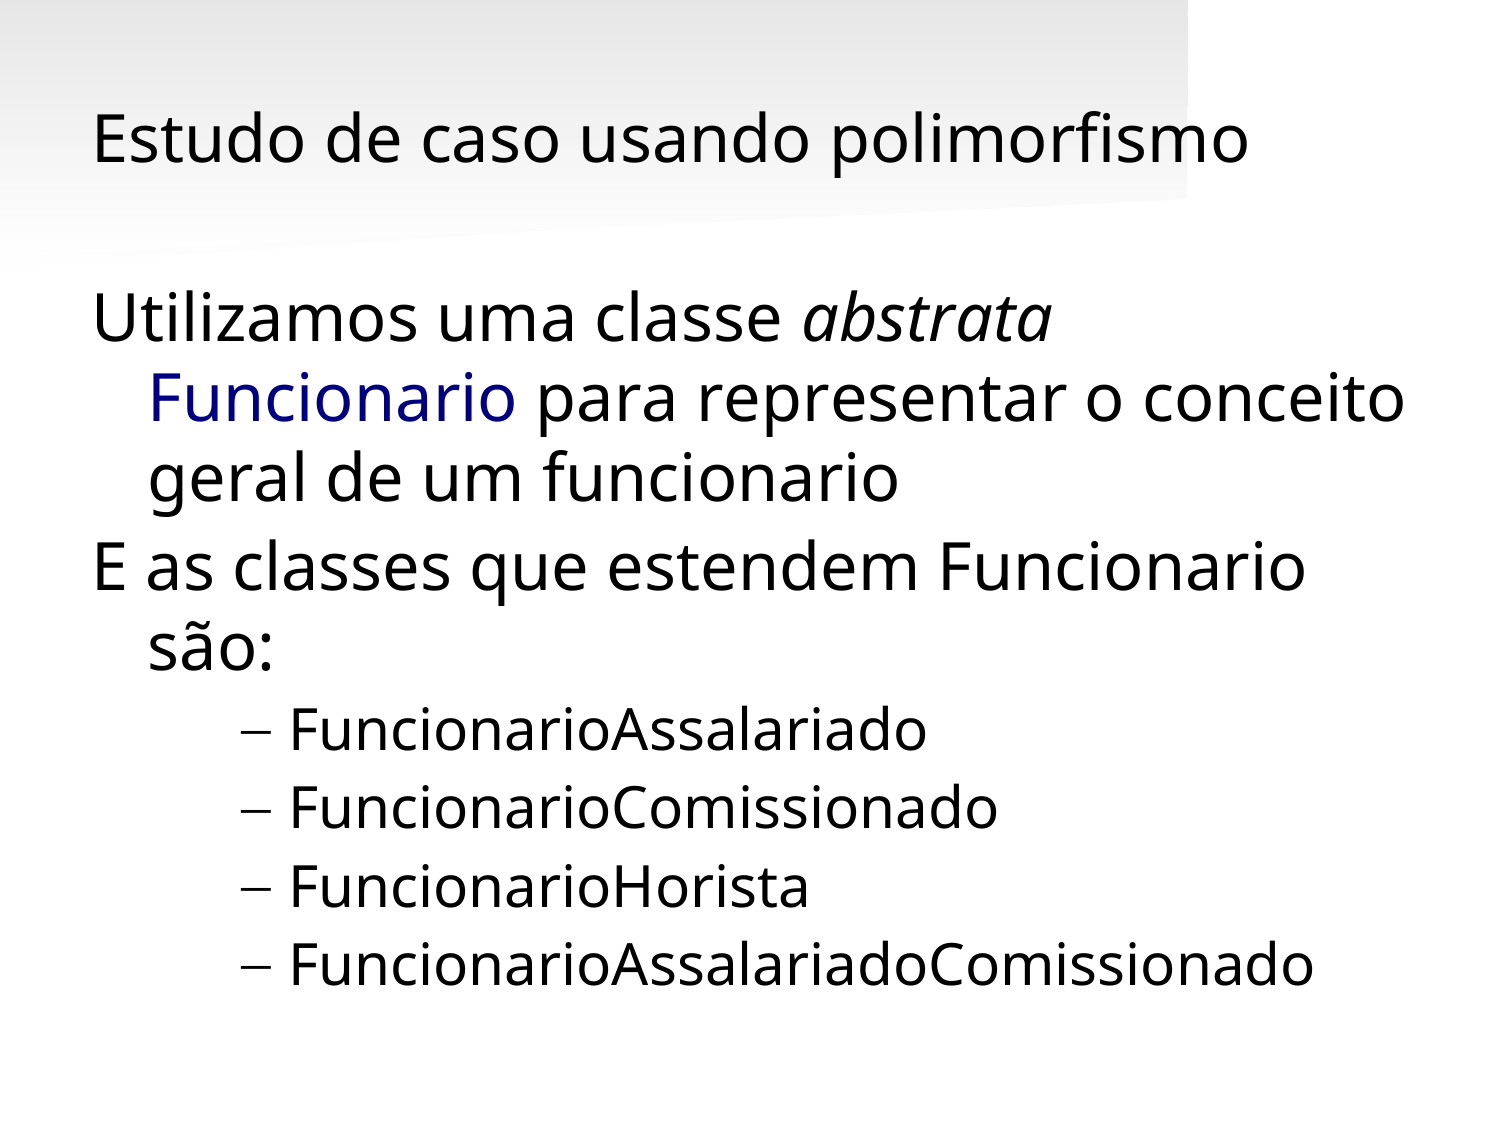

# Estudo de caso usando polimorfismo
Utilizamos uma classe abstrata Funcionario para representar o conceito geral de um funcionario
E as classes que estendem Funcionario são:
FuncionarioAssalariado
FuncionarioComissionado
FuncionarioHorista
FuncionarioAssalariadoComissionado